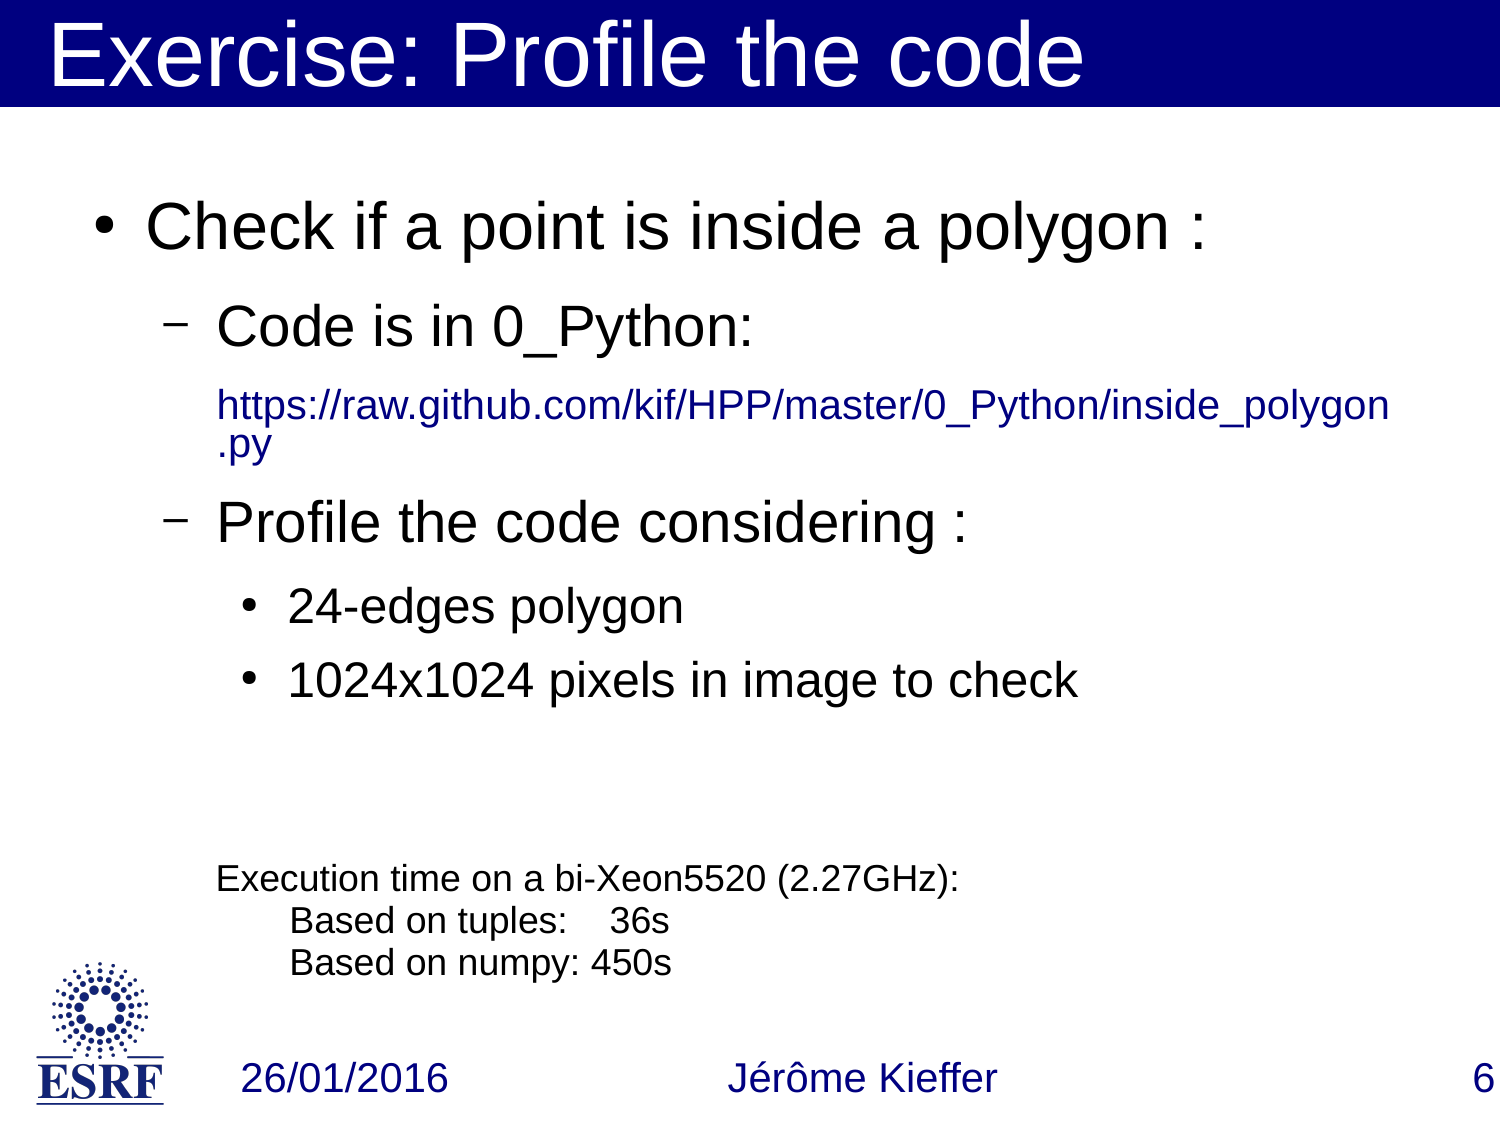

# Exercise: Profile the code
Check if a point is inside a polygon :
Code is in 0_Python:
https://raw.github.com/kif/HPP/master/0_Python/inside_polygon.py
Profile the code considering :
24-edges polygon
1024x1024 pixels in image to check
Execution time on a bi-Xeon5520 (2.27GHz):
	Based on tuples: 36s
	Based on numpy: 450s
26/01/2016
Jérôme Kieffer
6